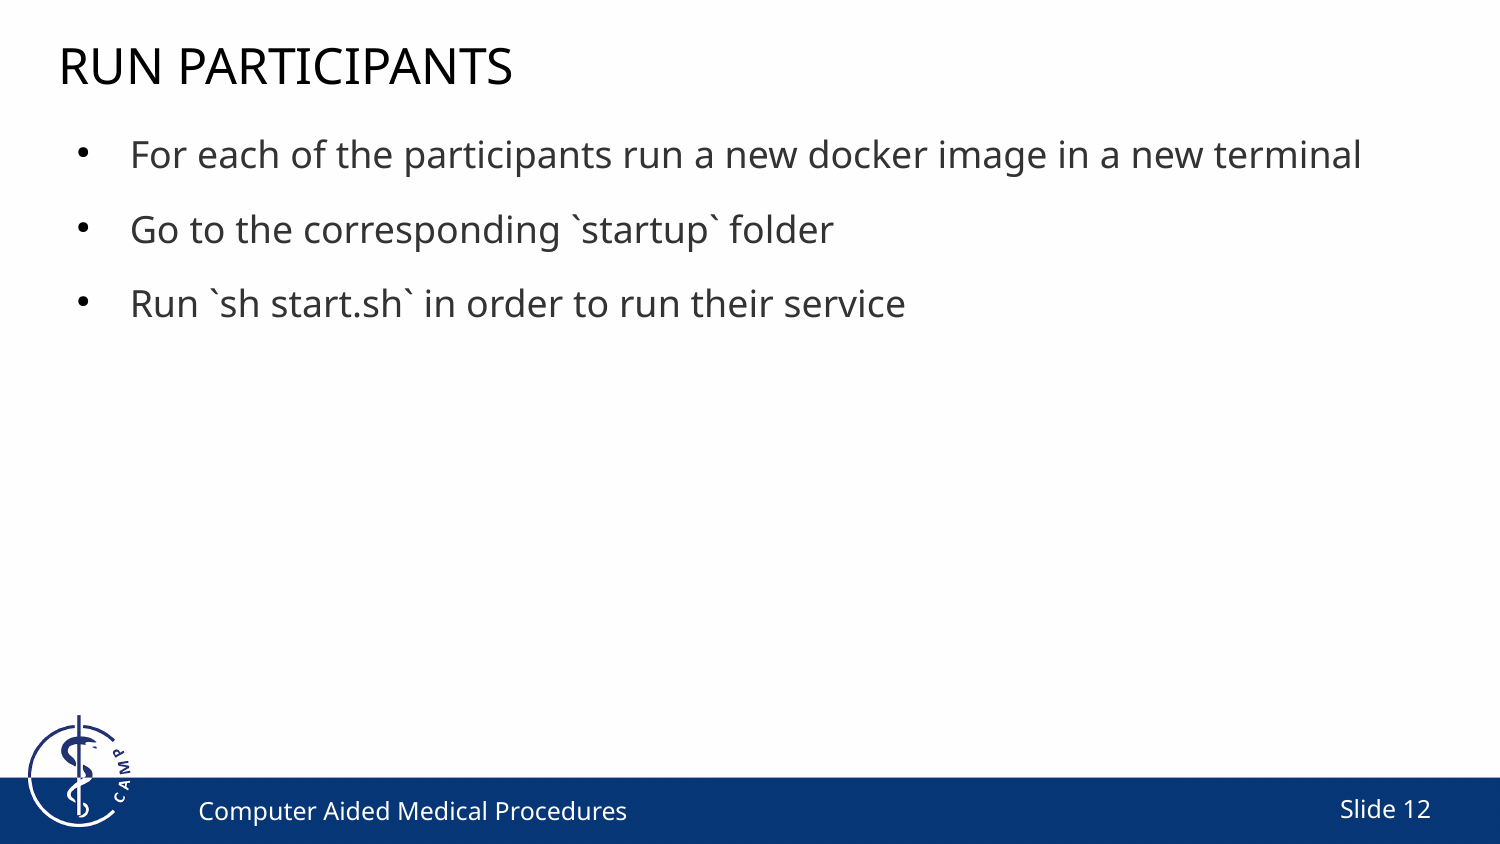

# RUN PARTICIPANTS
For each of the participants run a new docker image in a new terminal
Go to the corresponding `startup` folder
Run `sh start.sh` in order to run their service
Computer Aided Medical Procedures
Slide